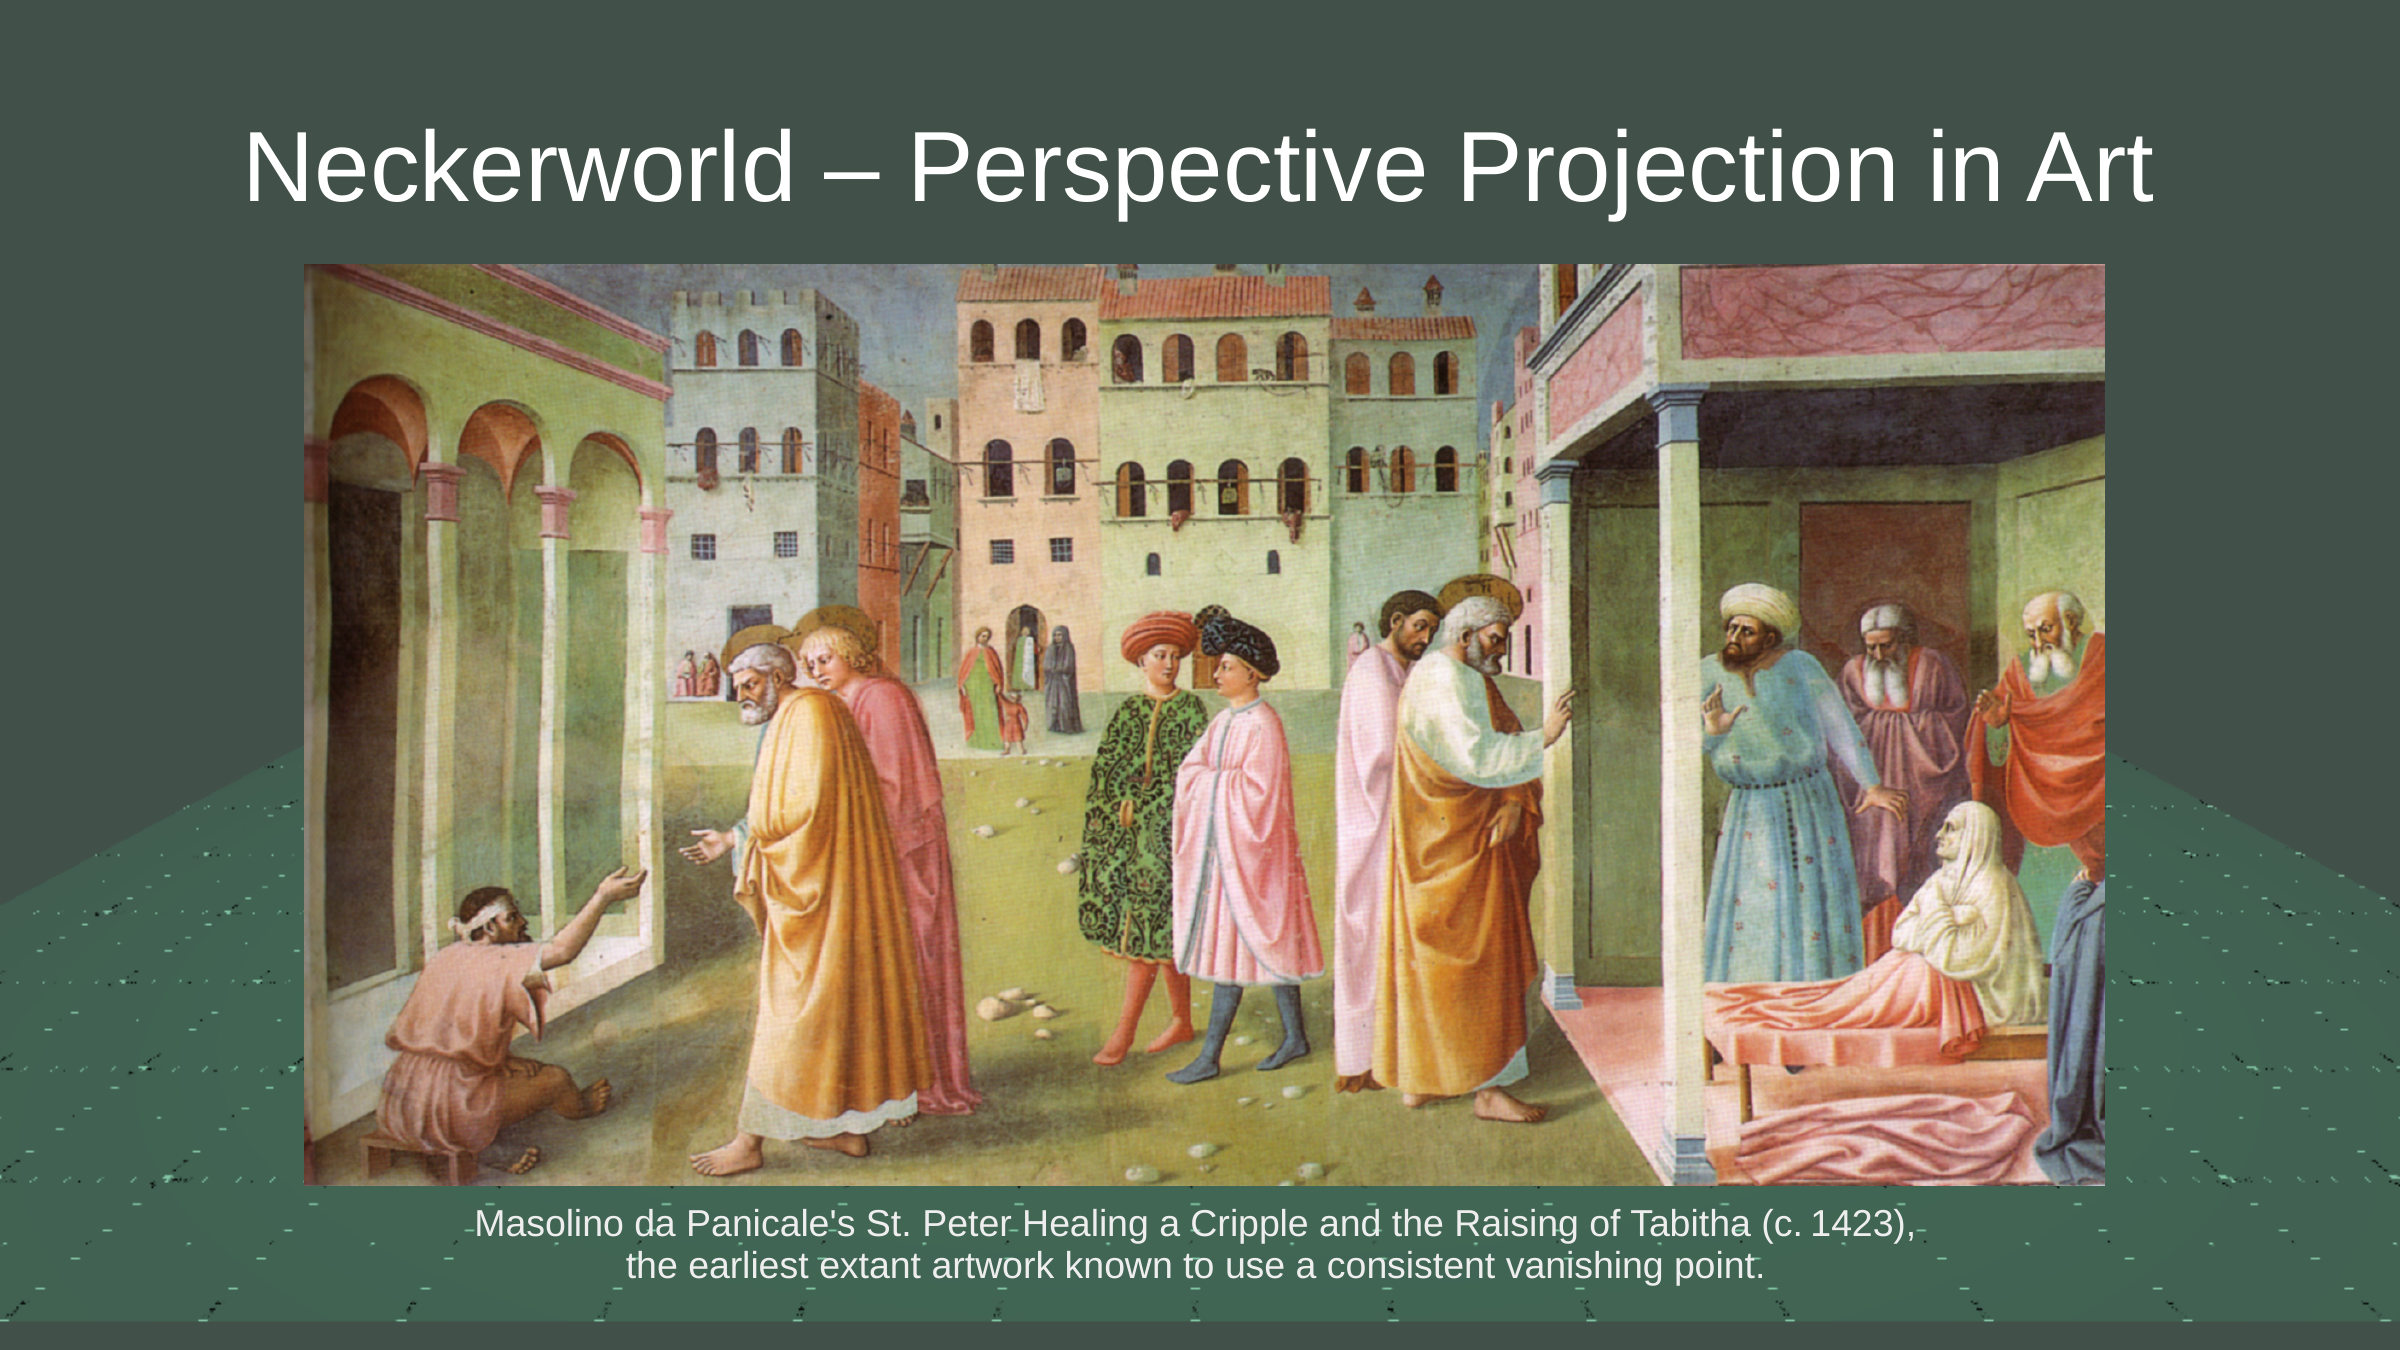

# Neckerworld – Perspective Projection in Art
Masolino da Panicale's St. Peter Healing a Cripple and the Raising of Tabitha (c. 1423),
the earliest extant artwork known to use a consistent vanishing point.